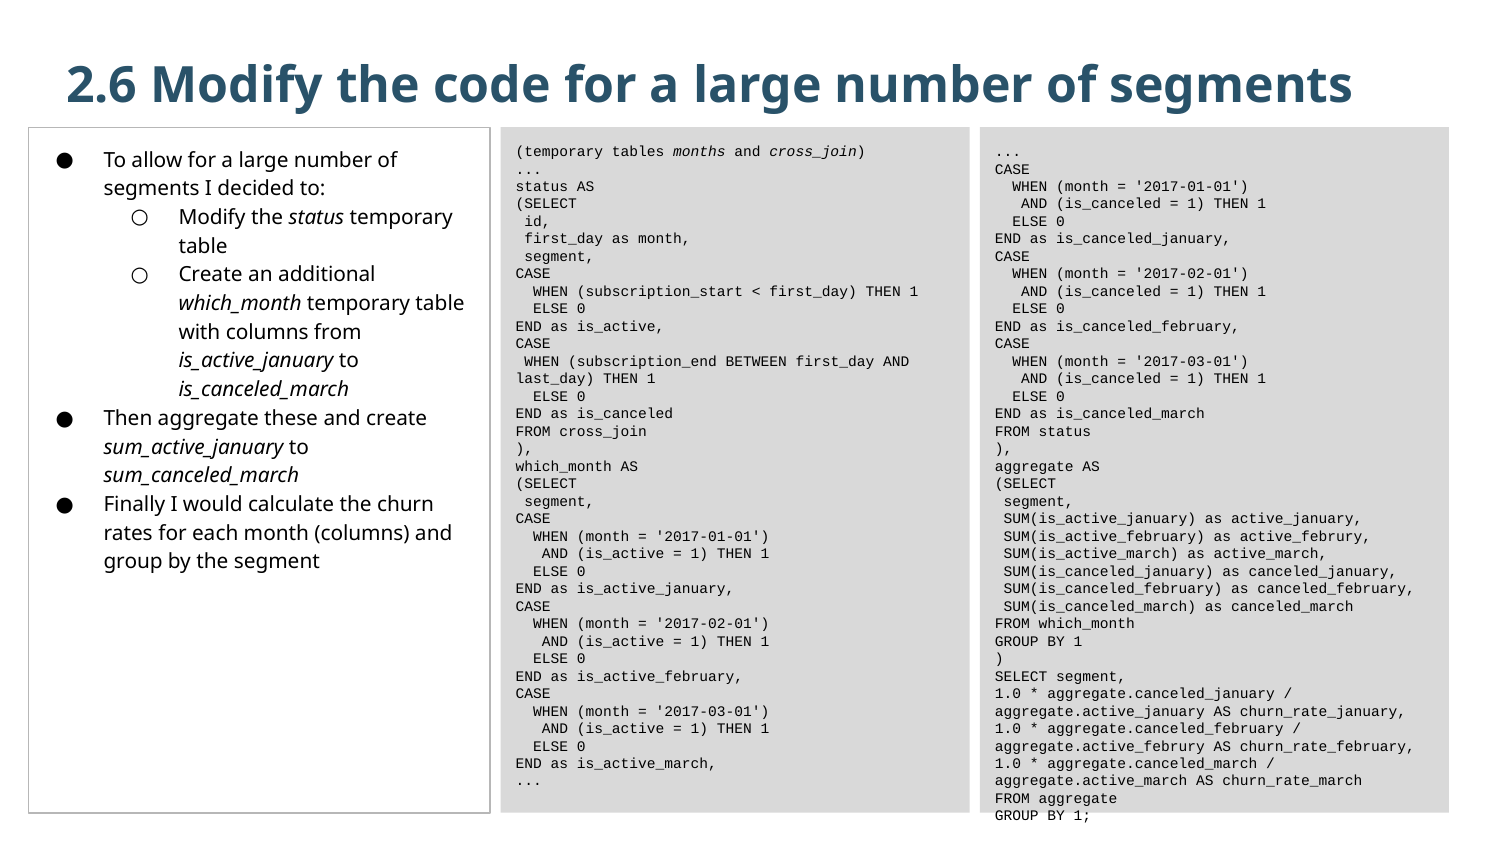

2.6 Modify the code for a large number of segments
(temporary tables months and cross_join)
...
status AS
(SELECT
 id,
 first_day as month,
 segment,
CASE
 WHEN (subscription_start < first_day) THEN 1
 ELSE 0
END as is_active,
CASE
 WHEN (subscription_end BETWEEN first_day AND last_day) THEN 1
 ELSE 0
END as is_canceled
FROM cross_join
),
which_month AS
(SELECT
 segment,
CASE
 WHEN (month = '2017-01-01')
 AND (is_active = 1) THEN 1
 ELSE 0
END as is_active_january,
CASE
 WHEN (month = '2017-02-01')
 AND (is_active = 1) THEN 1
 ELSE 0
END as is_active_february,
CASE
 WHEN (month = '2017-03-01')
 AND (is_active = 1) THEN 1
 ELSE 0
END as is_active_march,
...
...
CASE
 WHEN (month = '2017-01-01')
 AND (is_canceled = 1) THEN 1
 ELSE 0
END as is_canceled_january,
CASE
 WHEN (month = '2017-02-01')
 AND (is_canceled = 1) THEN 1
 ELSE 0
END as is_canceled_february,
CASE
 WHEN (month = '2017-03-01')
 AND (is_canceled = 1) THEN 1
 ELSE 0
END as is_canceled_march
FROM status
),
aggregate AS
(SELECT
 segment,
 SUM(is_active_january) as active_january,
 SUM(is_active_february) as active_februry,
 SUM(is_active_march) as active_march,
 SUM(is_canceled_january) as canceled_january,
 SUM(is_canceled_february) as canceled_february,
 SUM(is_canceled_march) as canceled_march
FROM which_month
GROUP BY 1
)
SELECT segment,
1.0 * aggregate.canceled_january / aggregate.active_january AS churn_rate_january,
1.0 * aggregate.canceled_february / aggregate.active_februry AS churn_rate_february,
1.0 * aggregate.canceled_march / aggregate.active_march AS churn_rate_march
FROM aggregate
GROUP BY 1;
To allow for a large number of segments I decided to:
Modify the status temporary table
Create an additional which_month temporary table with columns from is_active_january to is_canceled_march
Then aggregate these and create sum_active_january to sum_canceled_march
Finally I would calculate the churn rates for each month (columns) and group by the segment